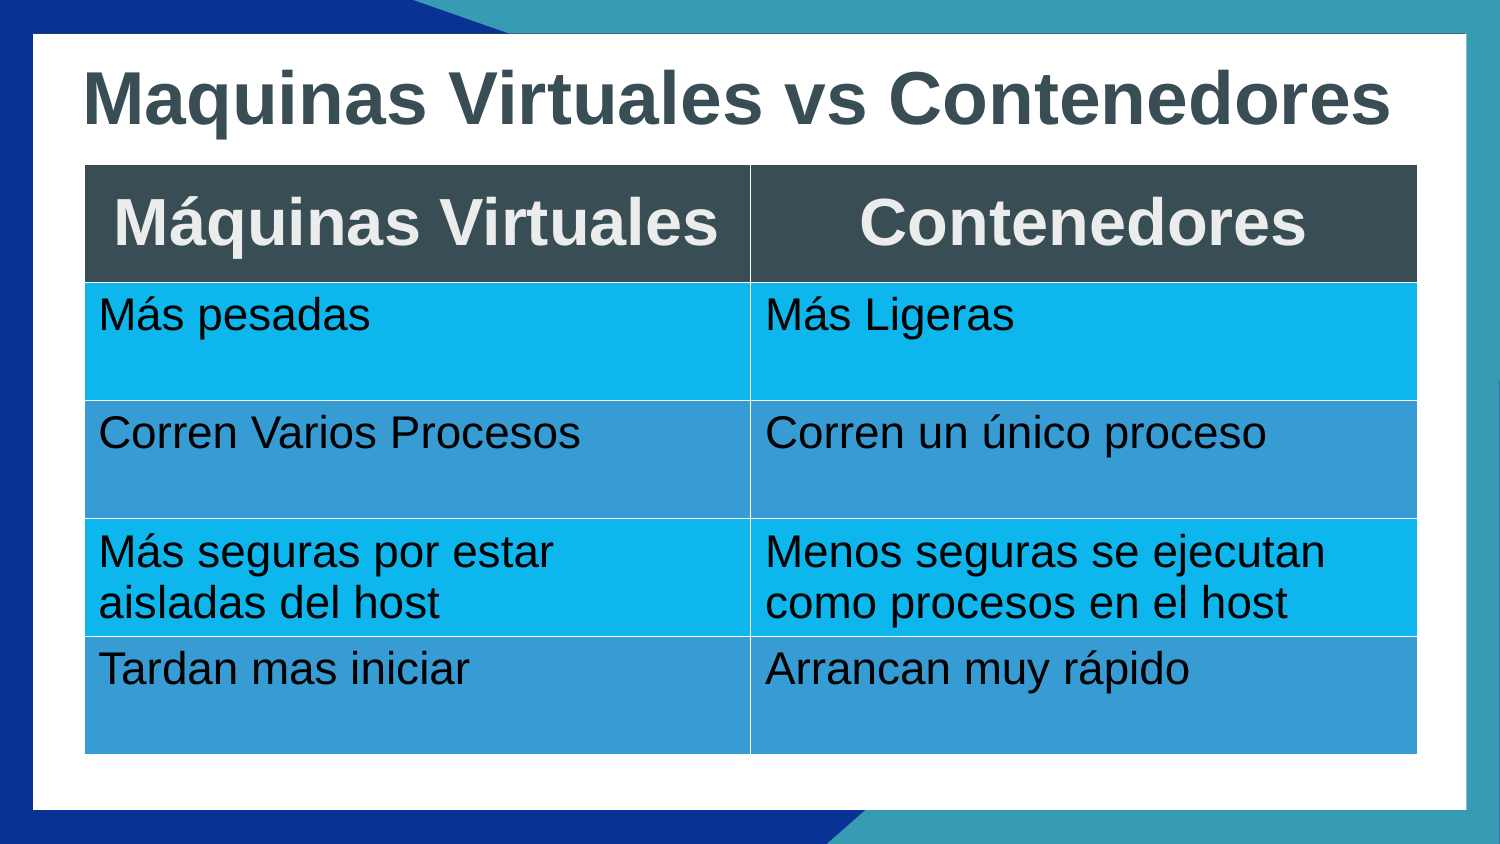

Maquinas Virtuales vs Contenedores
| Máquinas Virtuales | Contenedores |
| --- | --- |
| Más pesadas | Más Ligeras |
| Corren Varios Procesos | Corren un único proceso |
| Más seguras por estar aisladas del host | Menos seguras se ejecutan como procesos en el host |
| Tardan mas iniciar | Arrancan muy rápido |